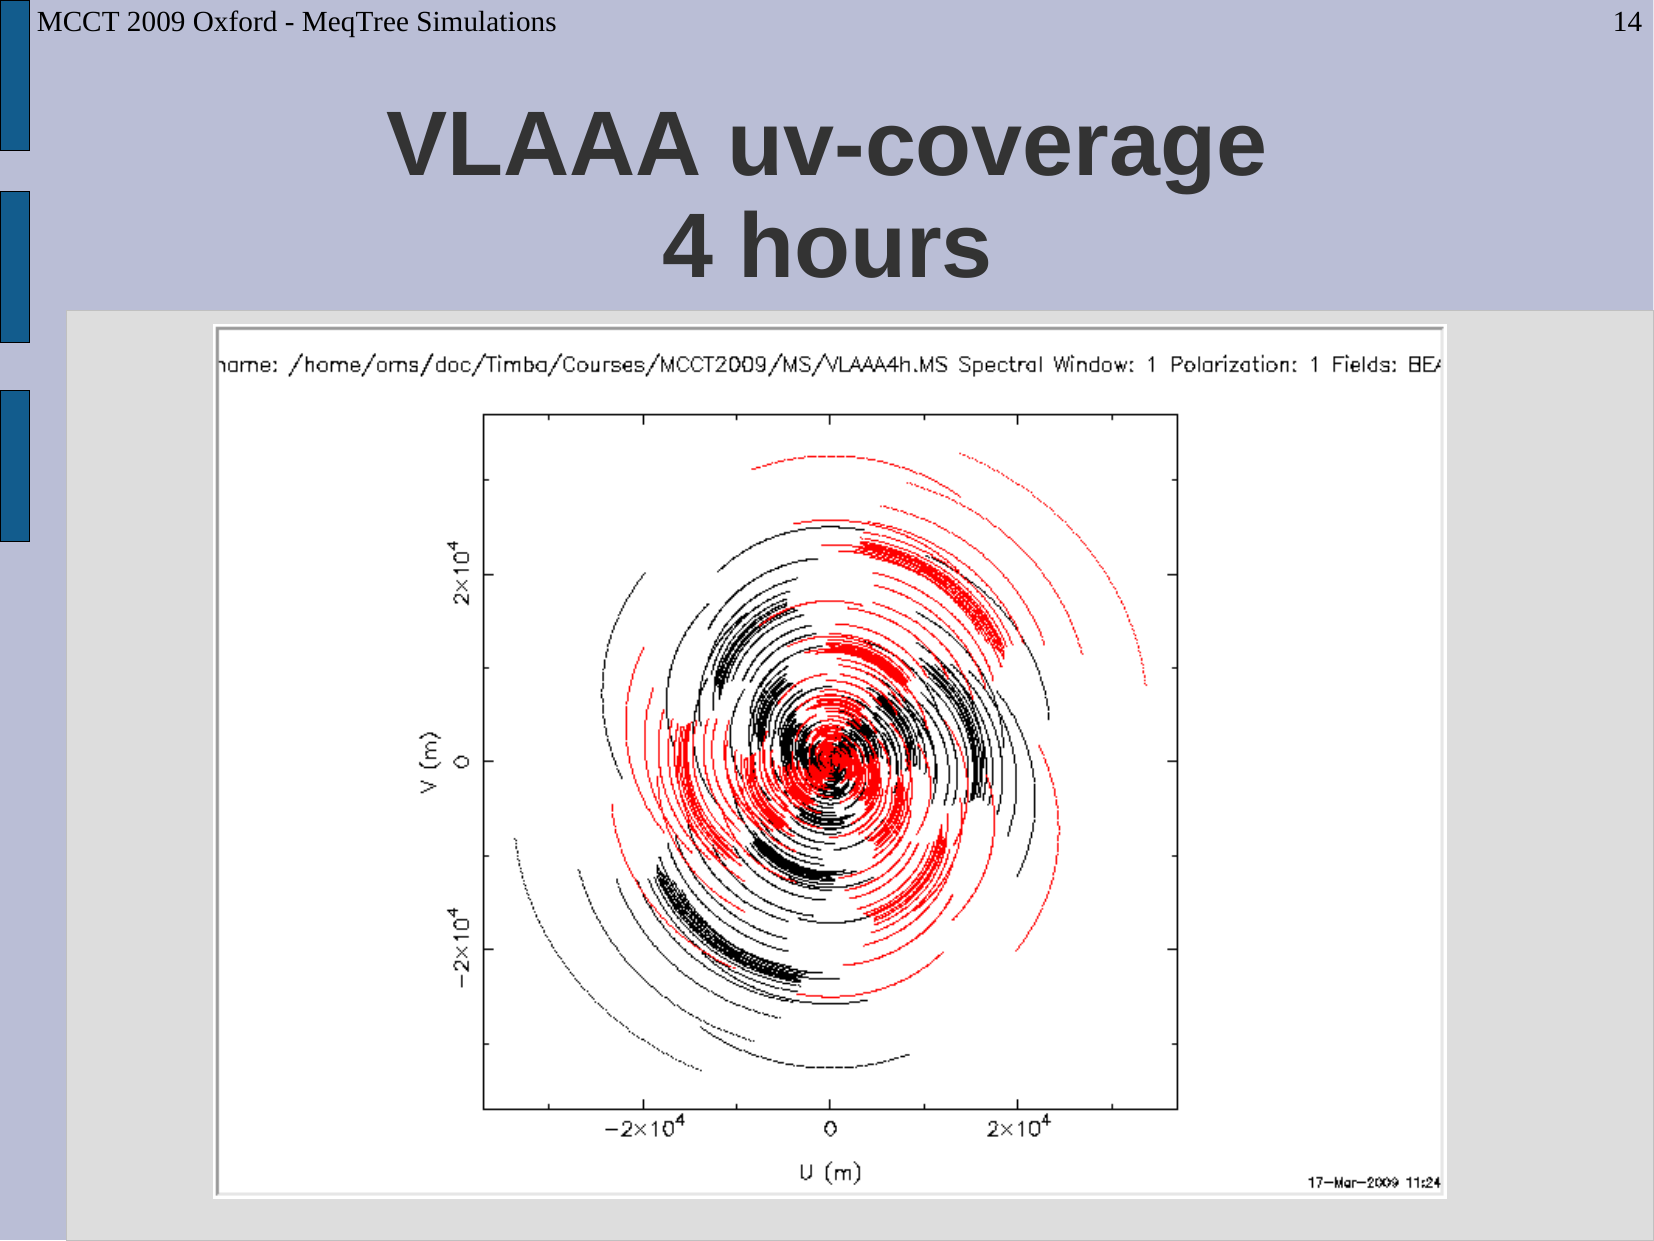

MCCT 2009 Oxford - MeqTree Simulations
14
# VLAAA uv-coverage 4 hours